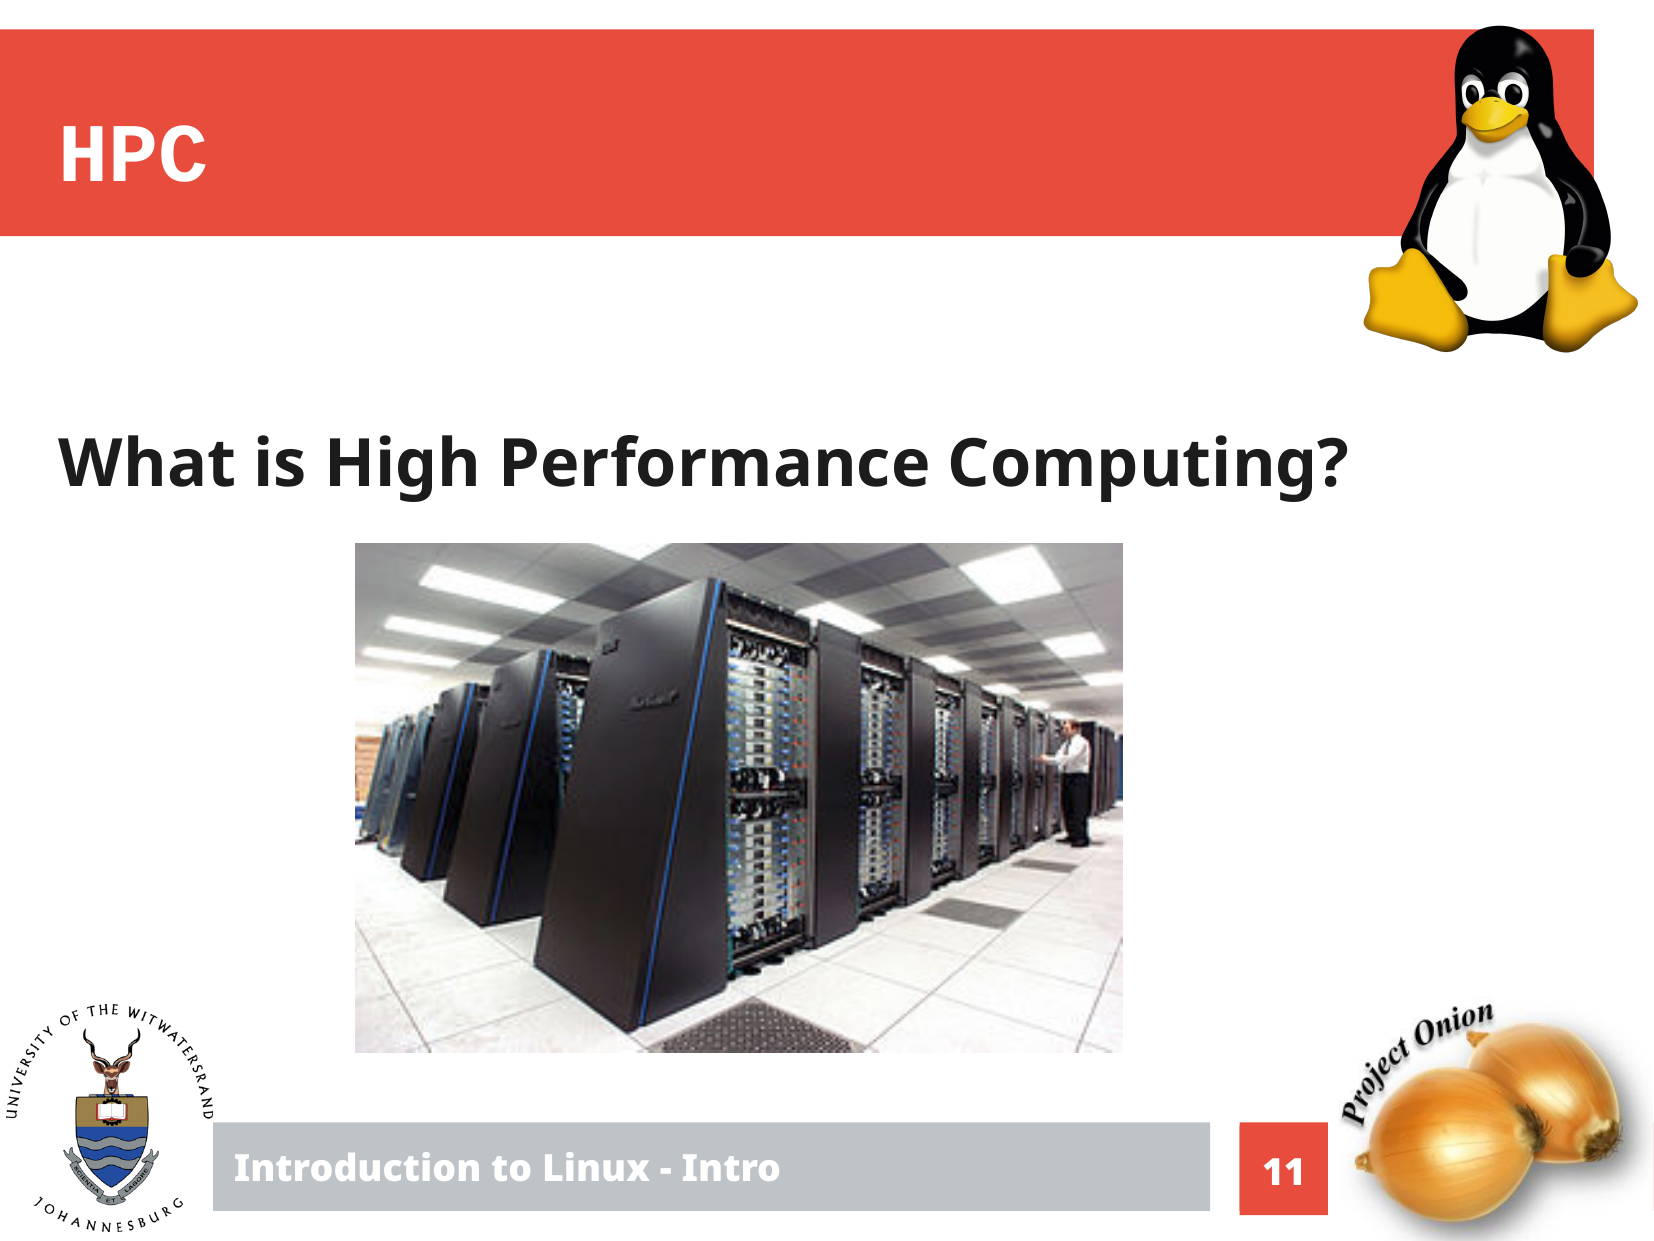

# HPC
What is High Performance Computing?
 Introduction to Linux - Intro
11